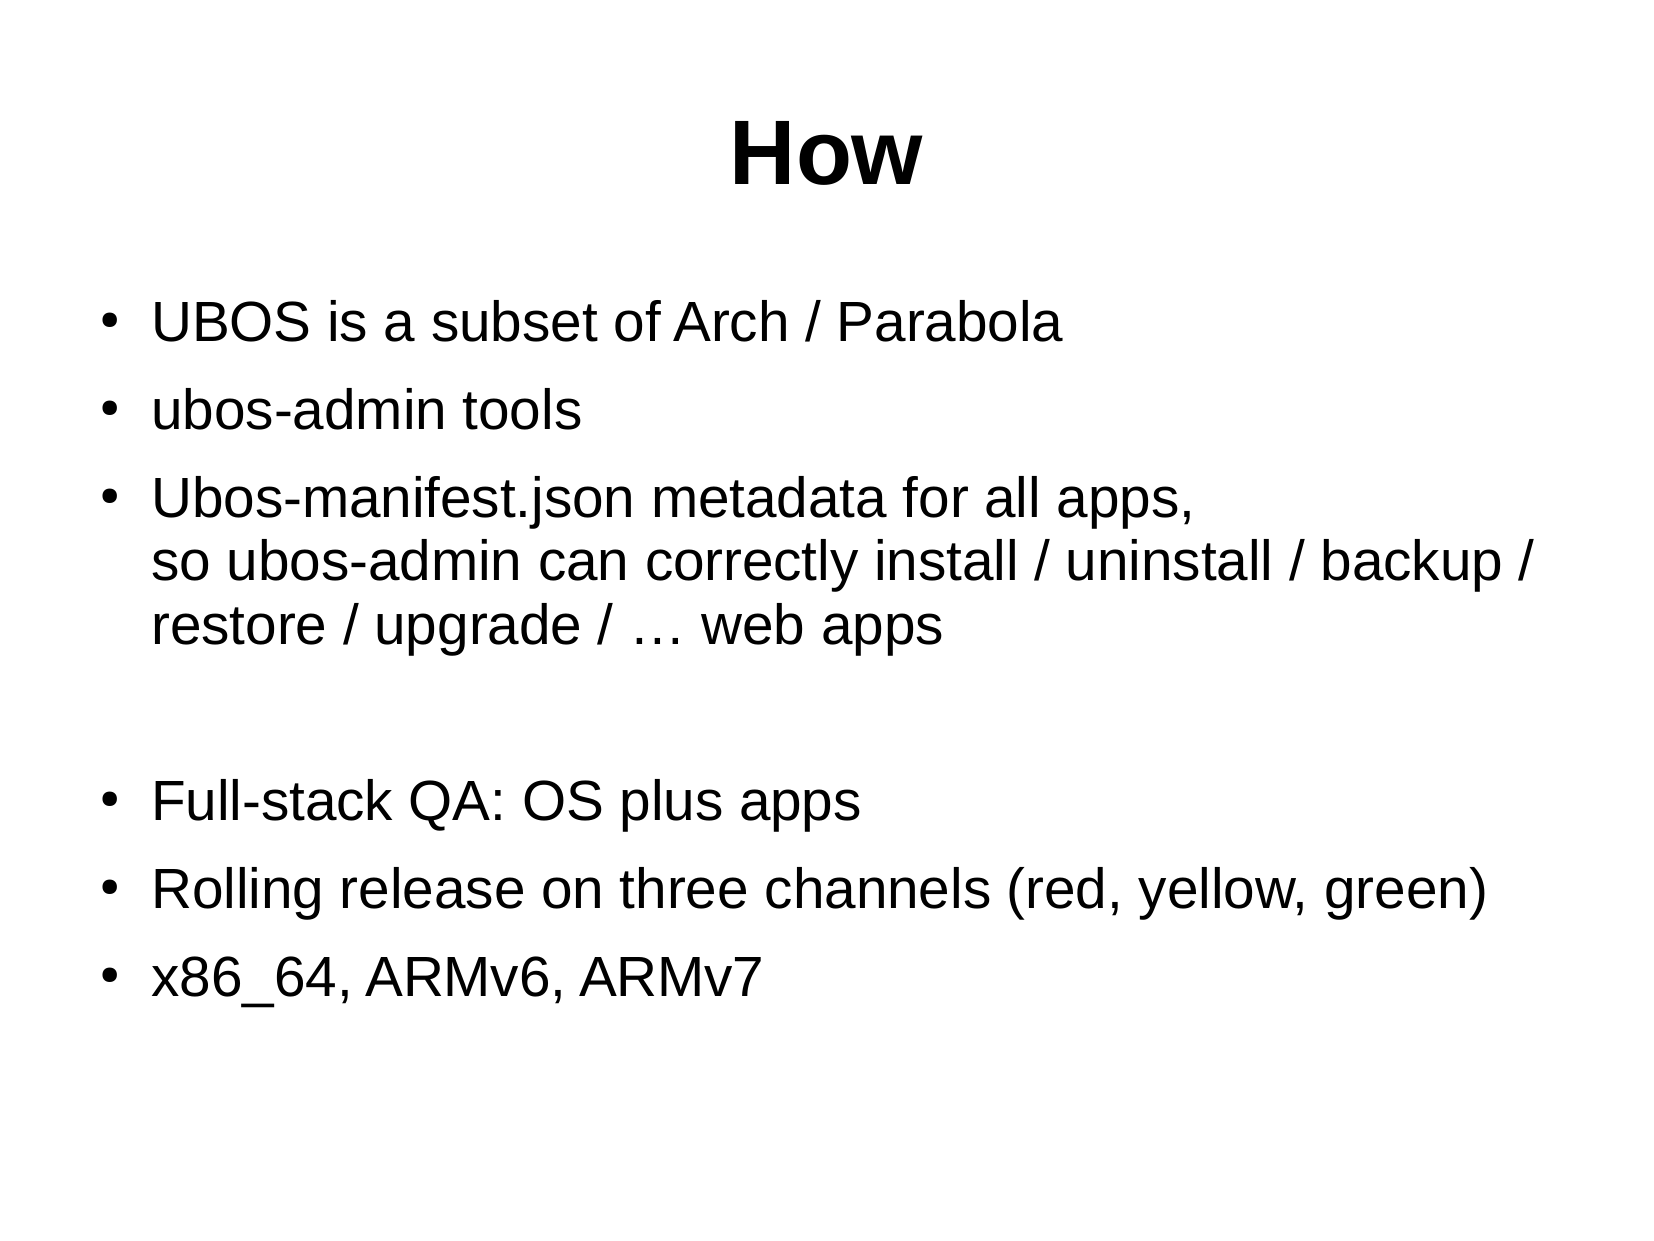

# How
UBOS is a subset of Arch / Parabola
ubos-admin tools
Ubos-manifest.json metadata for all apps,
so ubos-admin can correctly install / uninstall / backup / restore / upgrade / … web apps
Full-stack QA: OS plus apps
Rolling release on three channels (red, yellow, green)
x86_64, ARMv6, ARMv7